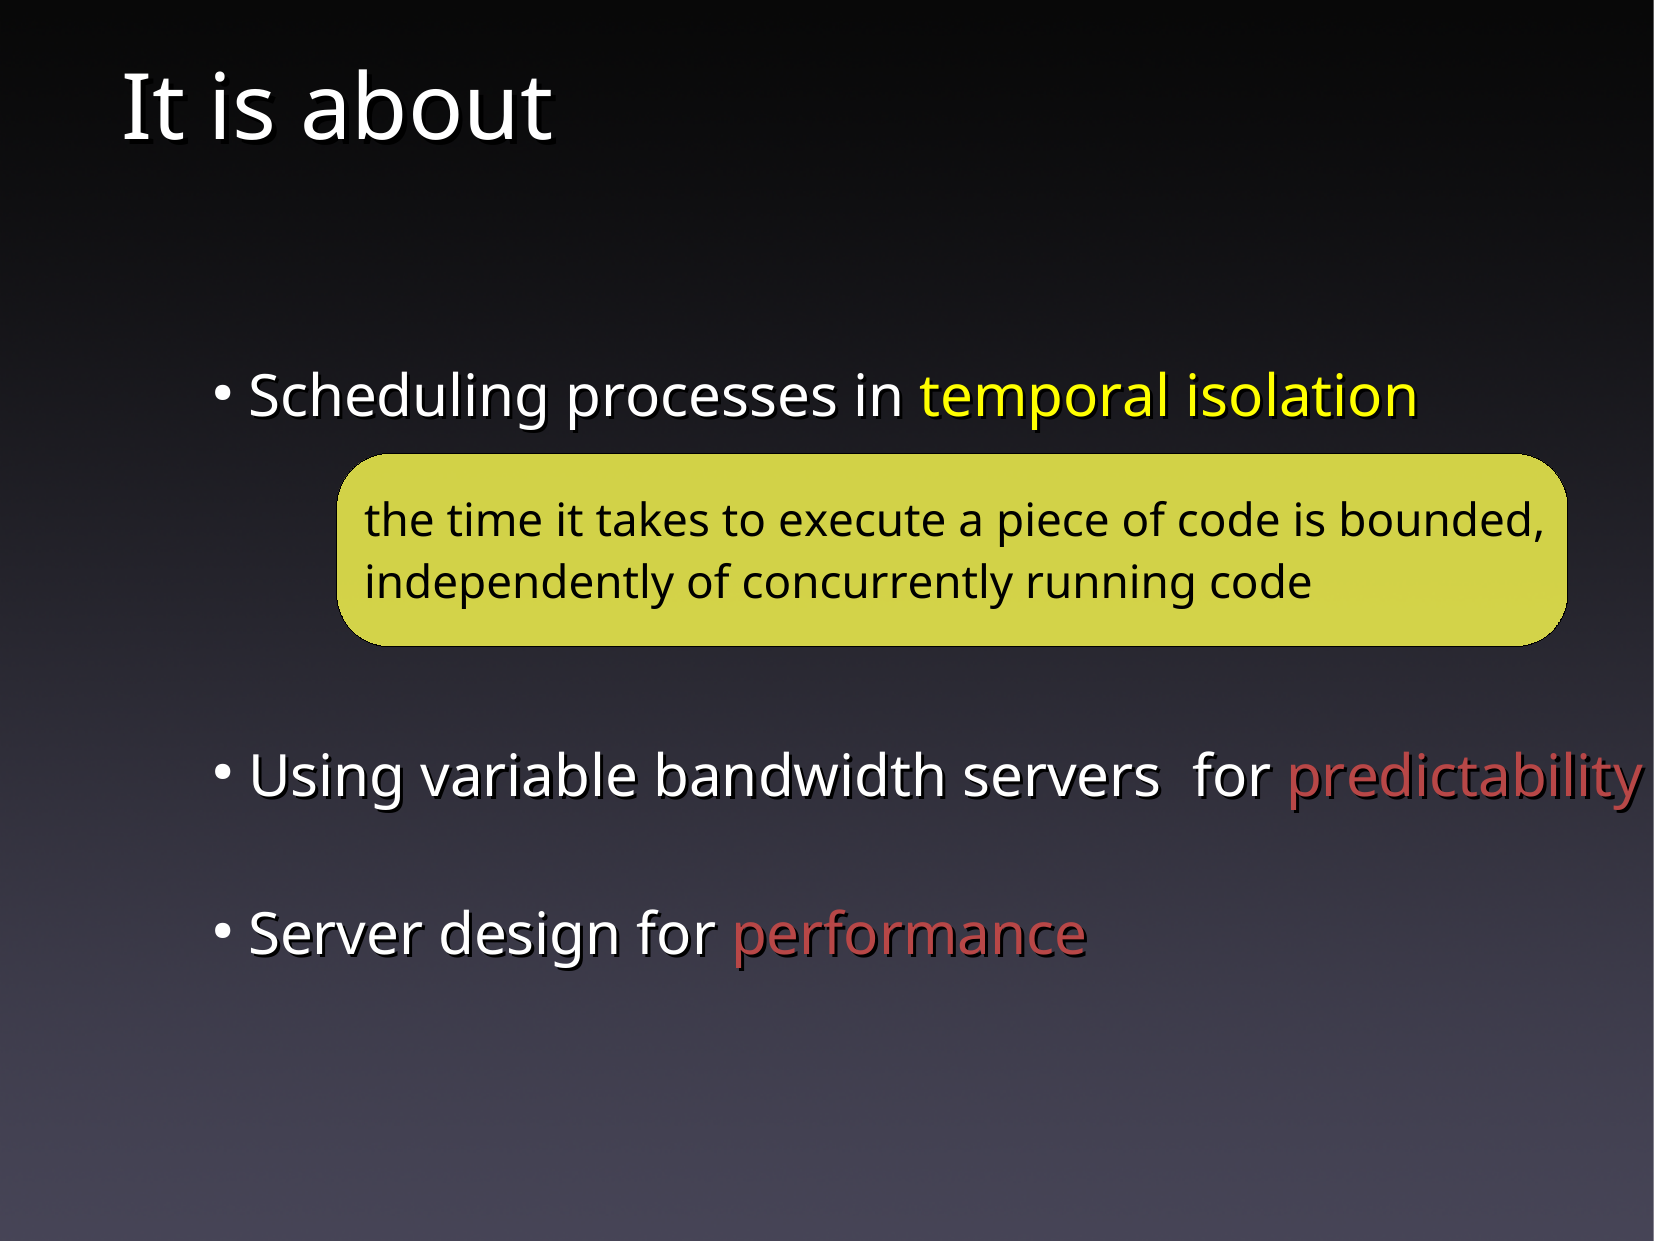

# It is about
Scheduling processes in temporal isolation
Using variable bandwidth servers for predictability
Server design for performance
 the time it takes to execute a piece of code is bounded,
 independently of concurrently running code